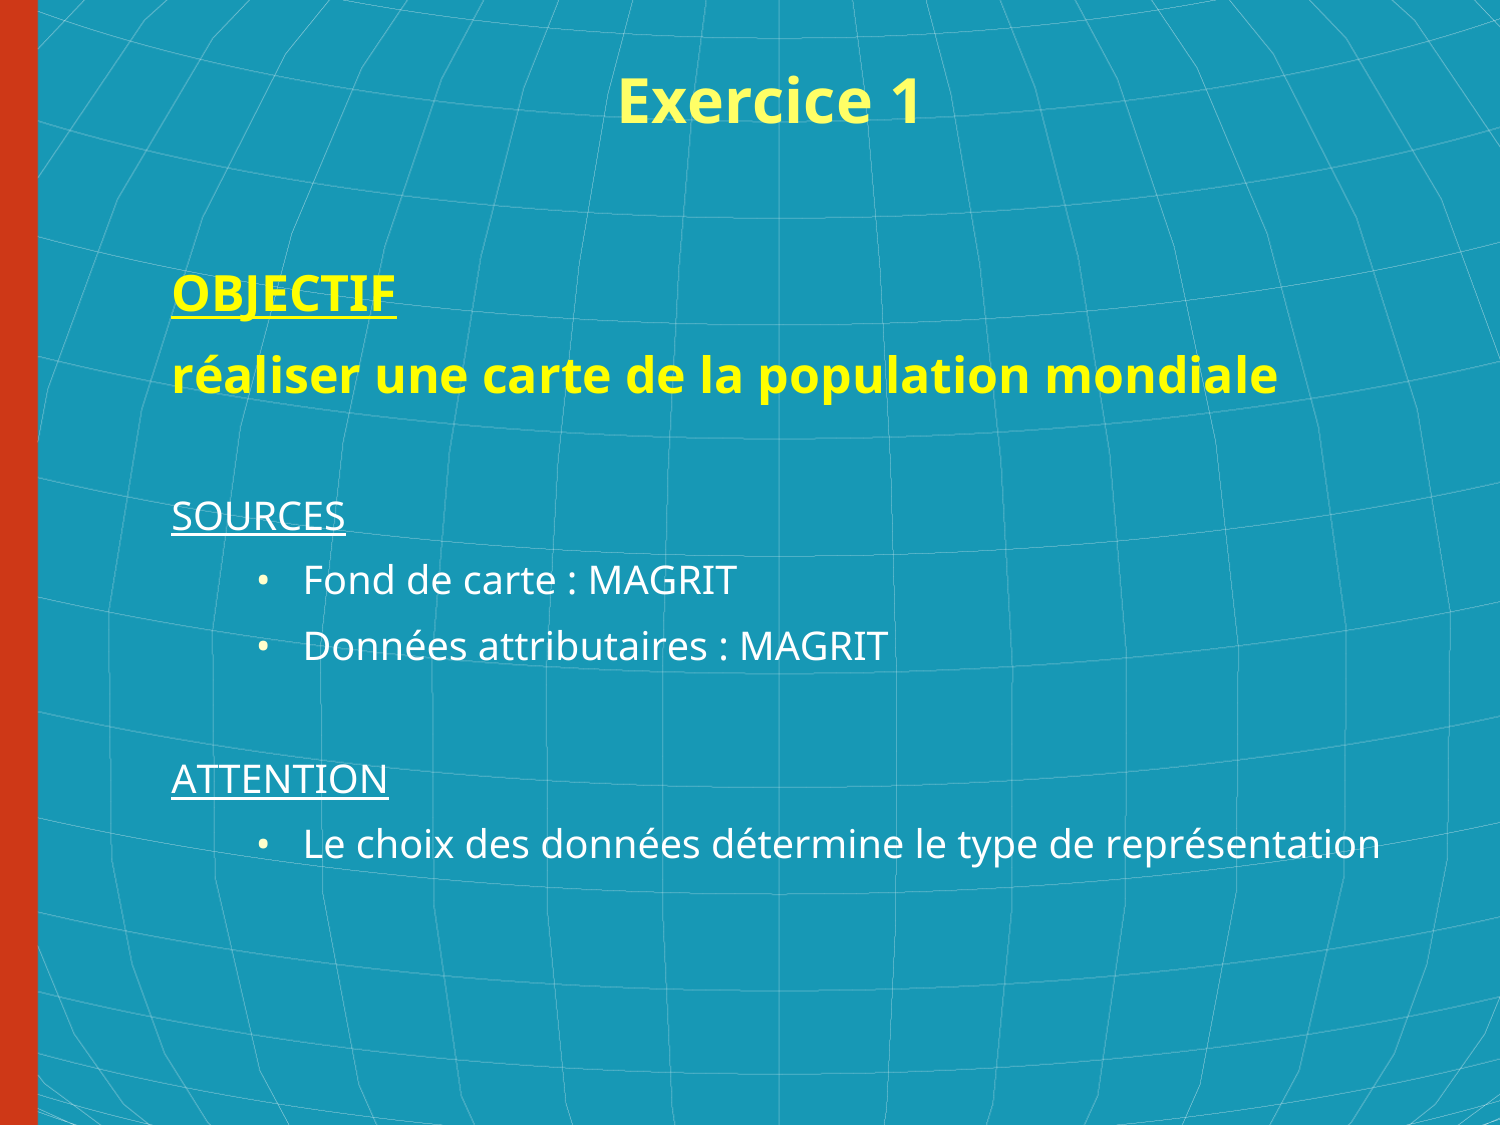

# Exercice 1
OBJECTIF
réaliser une carte de la population mondiale
SOURCES
Fond de carte : MAGRIT
Données attributaires : MAGRIT
ATTENTION
Le choix des données détermine le type de représentation